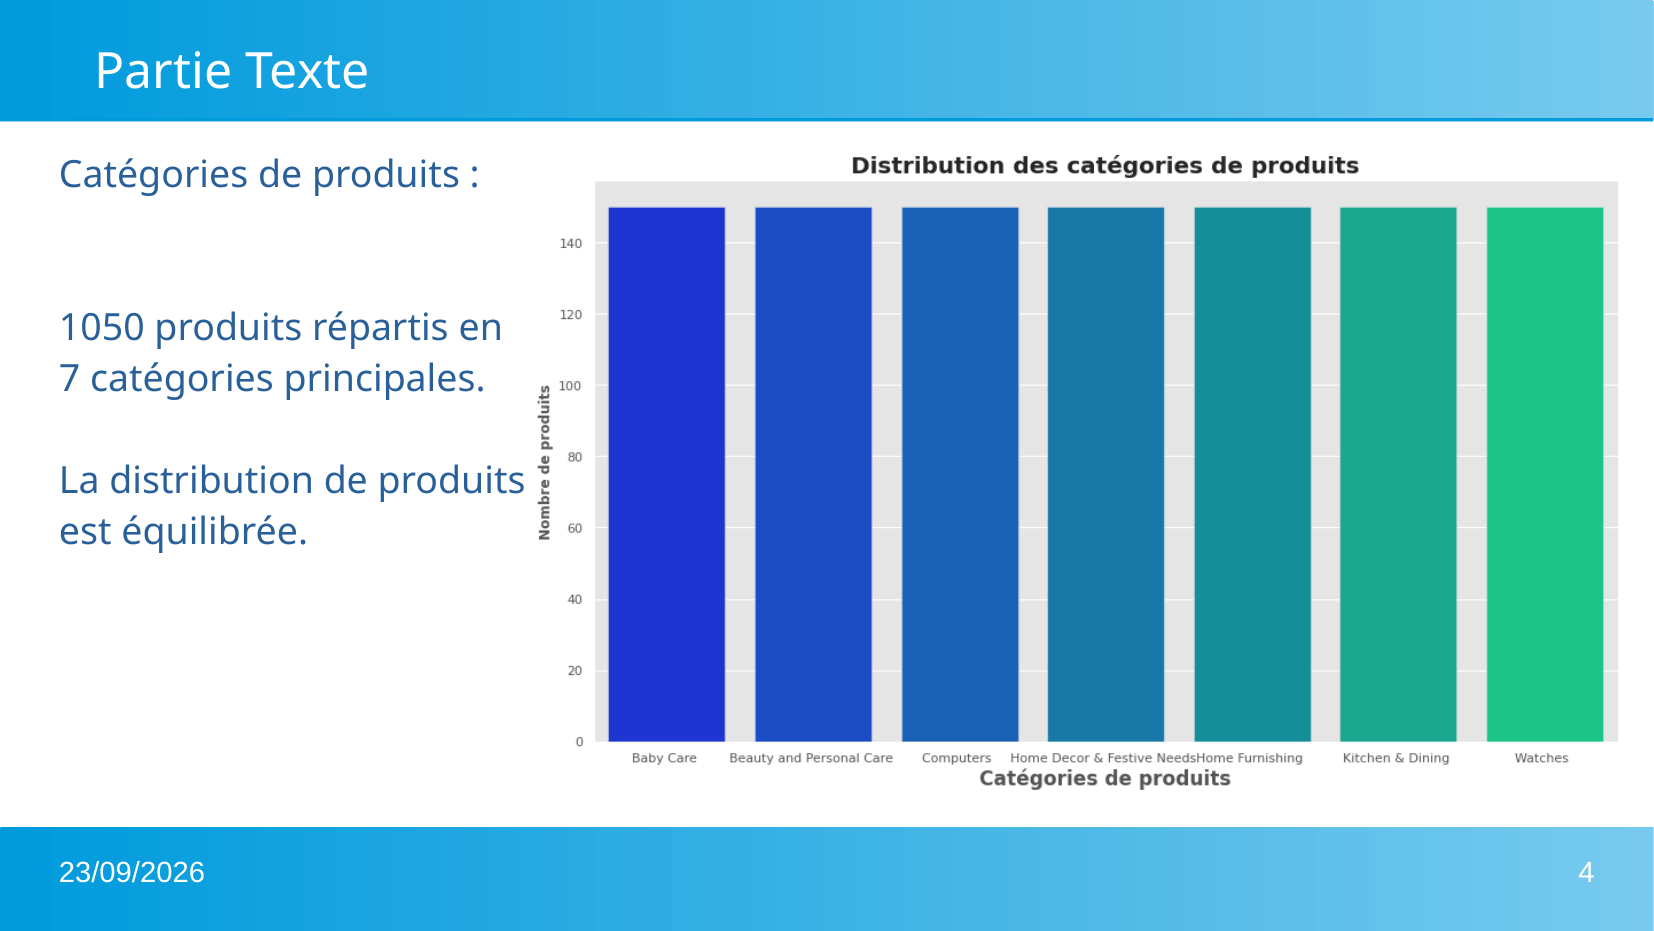

# Partie Texte
Catégories de produits :
1050 produits répartis en
7 catégories principales.
La distribution de produits
est équilibrée.
4